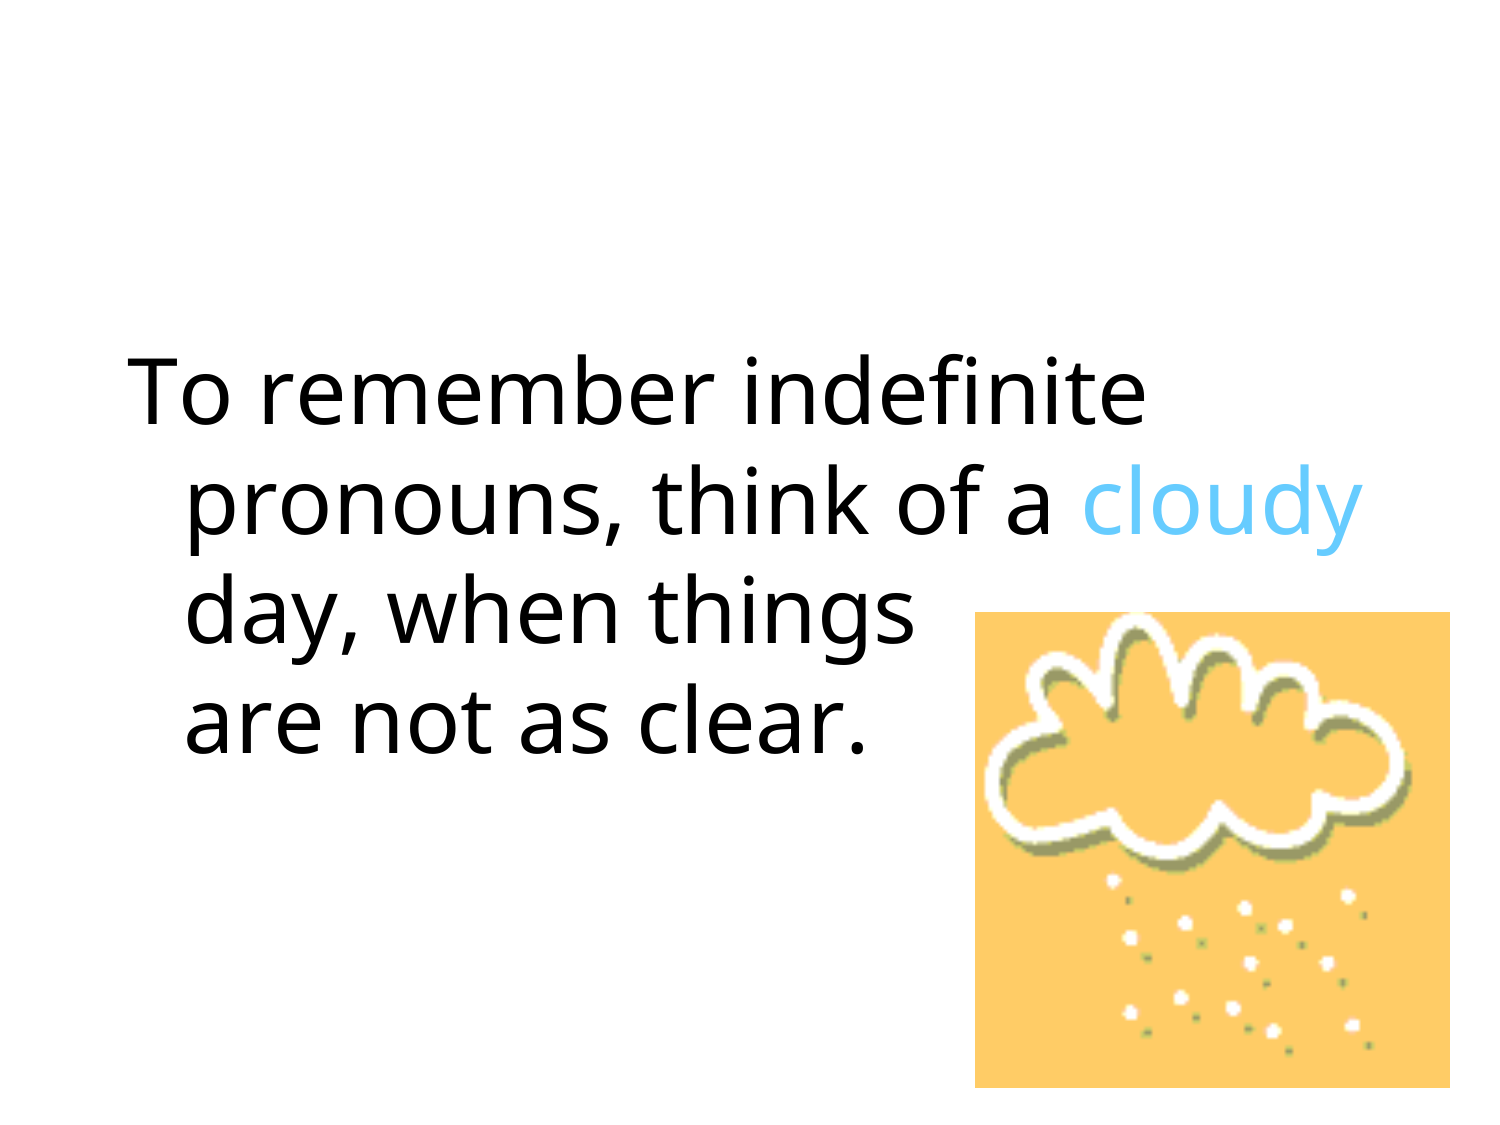

Indefinite Pronouns
To remember indefinite pronouns, think of a cloudy day, when things
are not as clear.